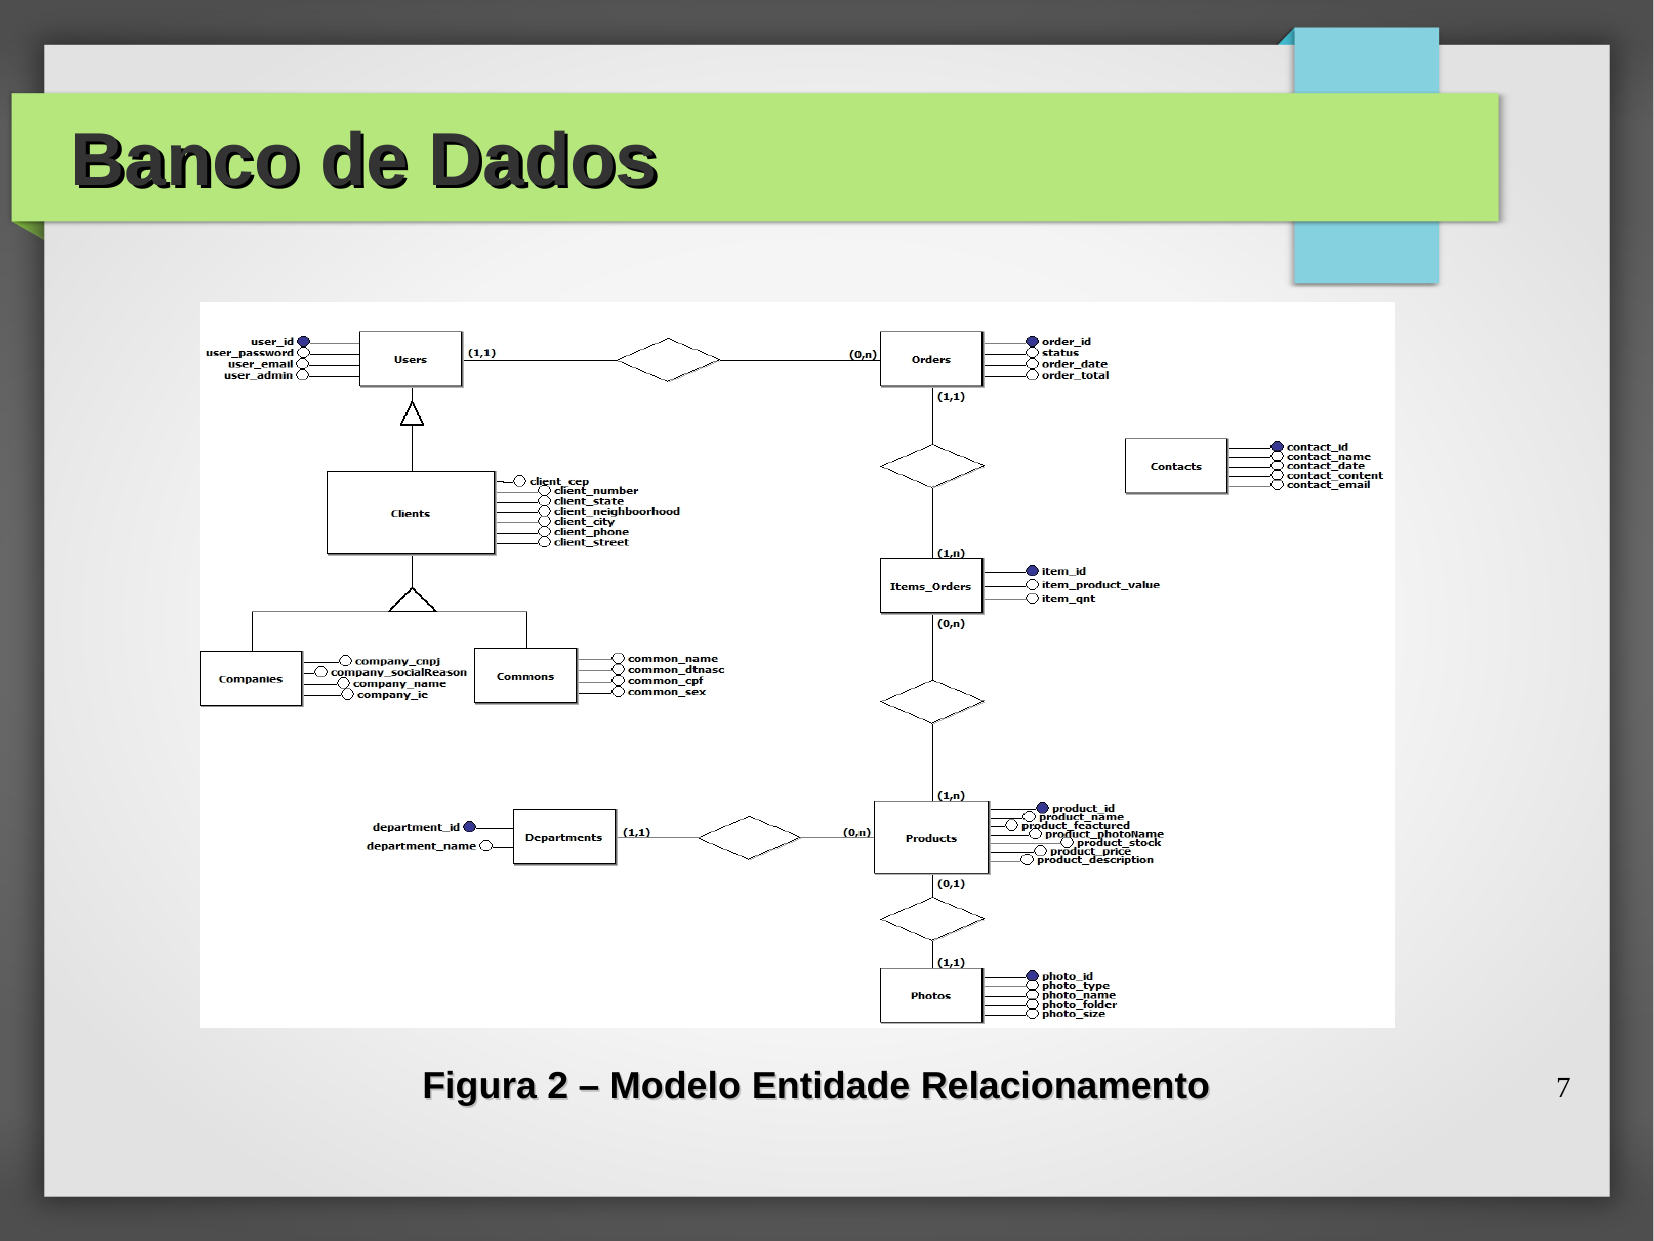

# Banco de Dados
Figura 2 – Modelo Entidade Relacionamento
7